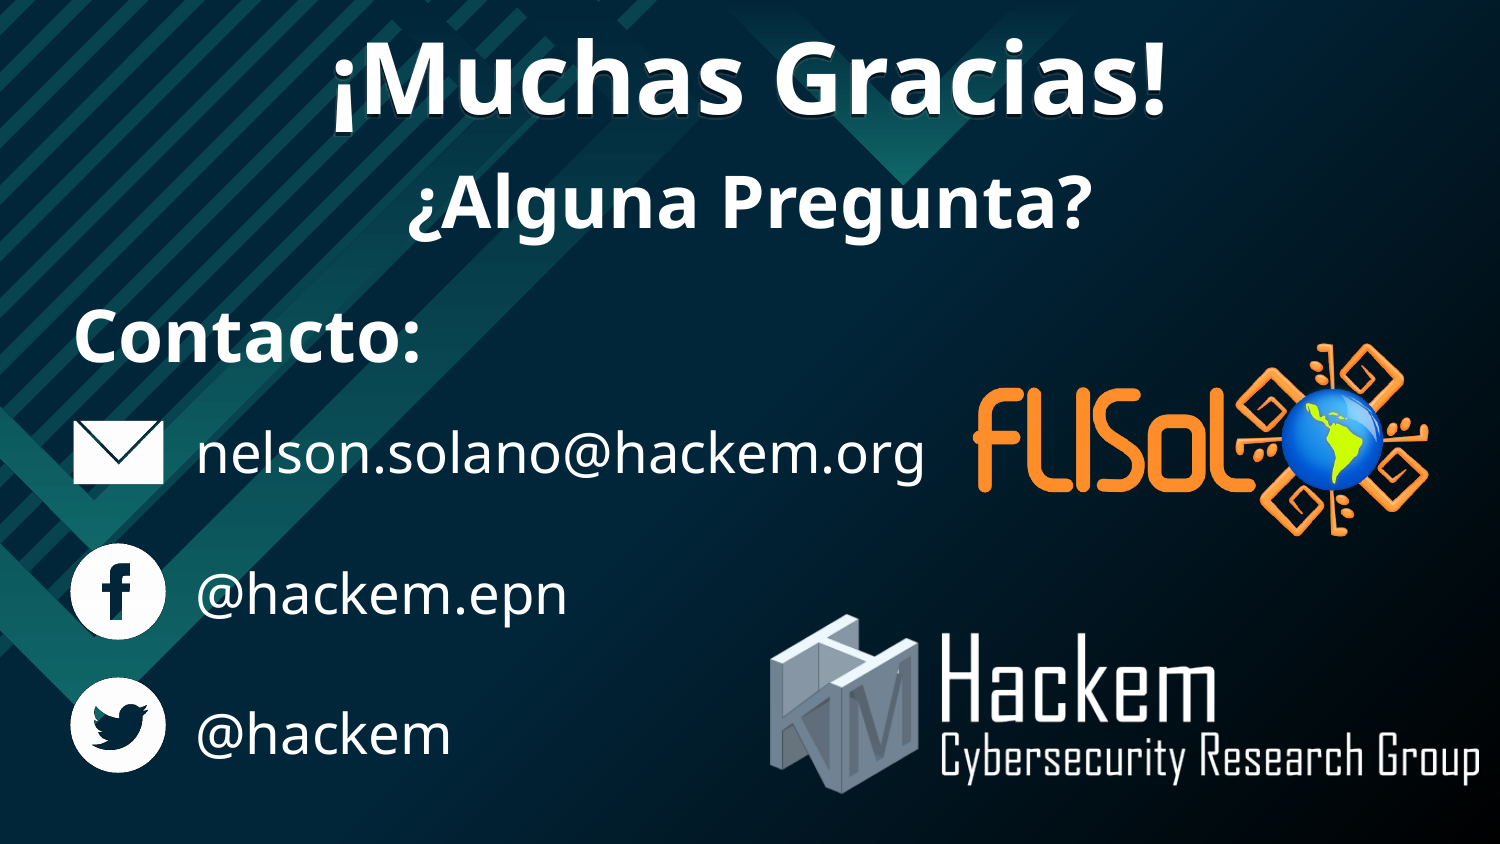

¡Muchas Gracias!
# ¿Alguna Pregunta?
 Contacto:
		 nelson.solano@hackem.org
		 @hackem.epn
 @hackem